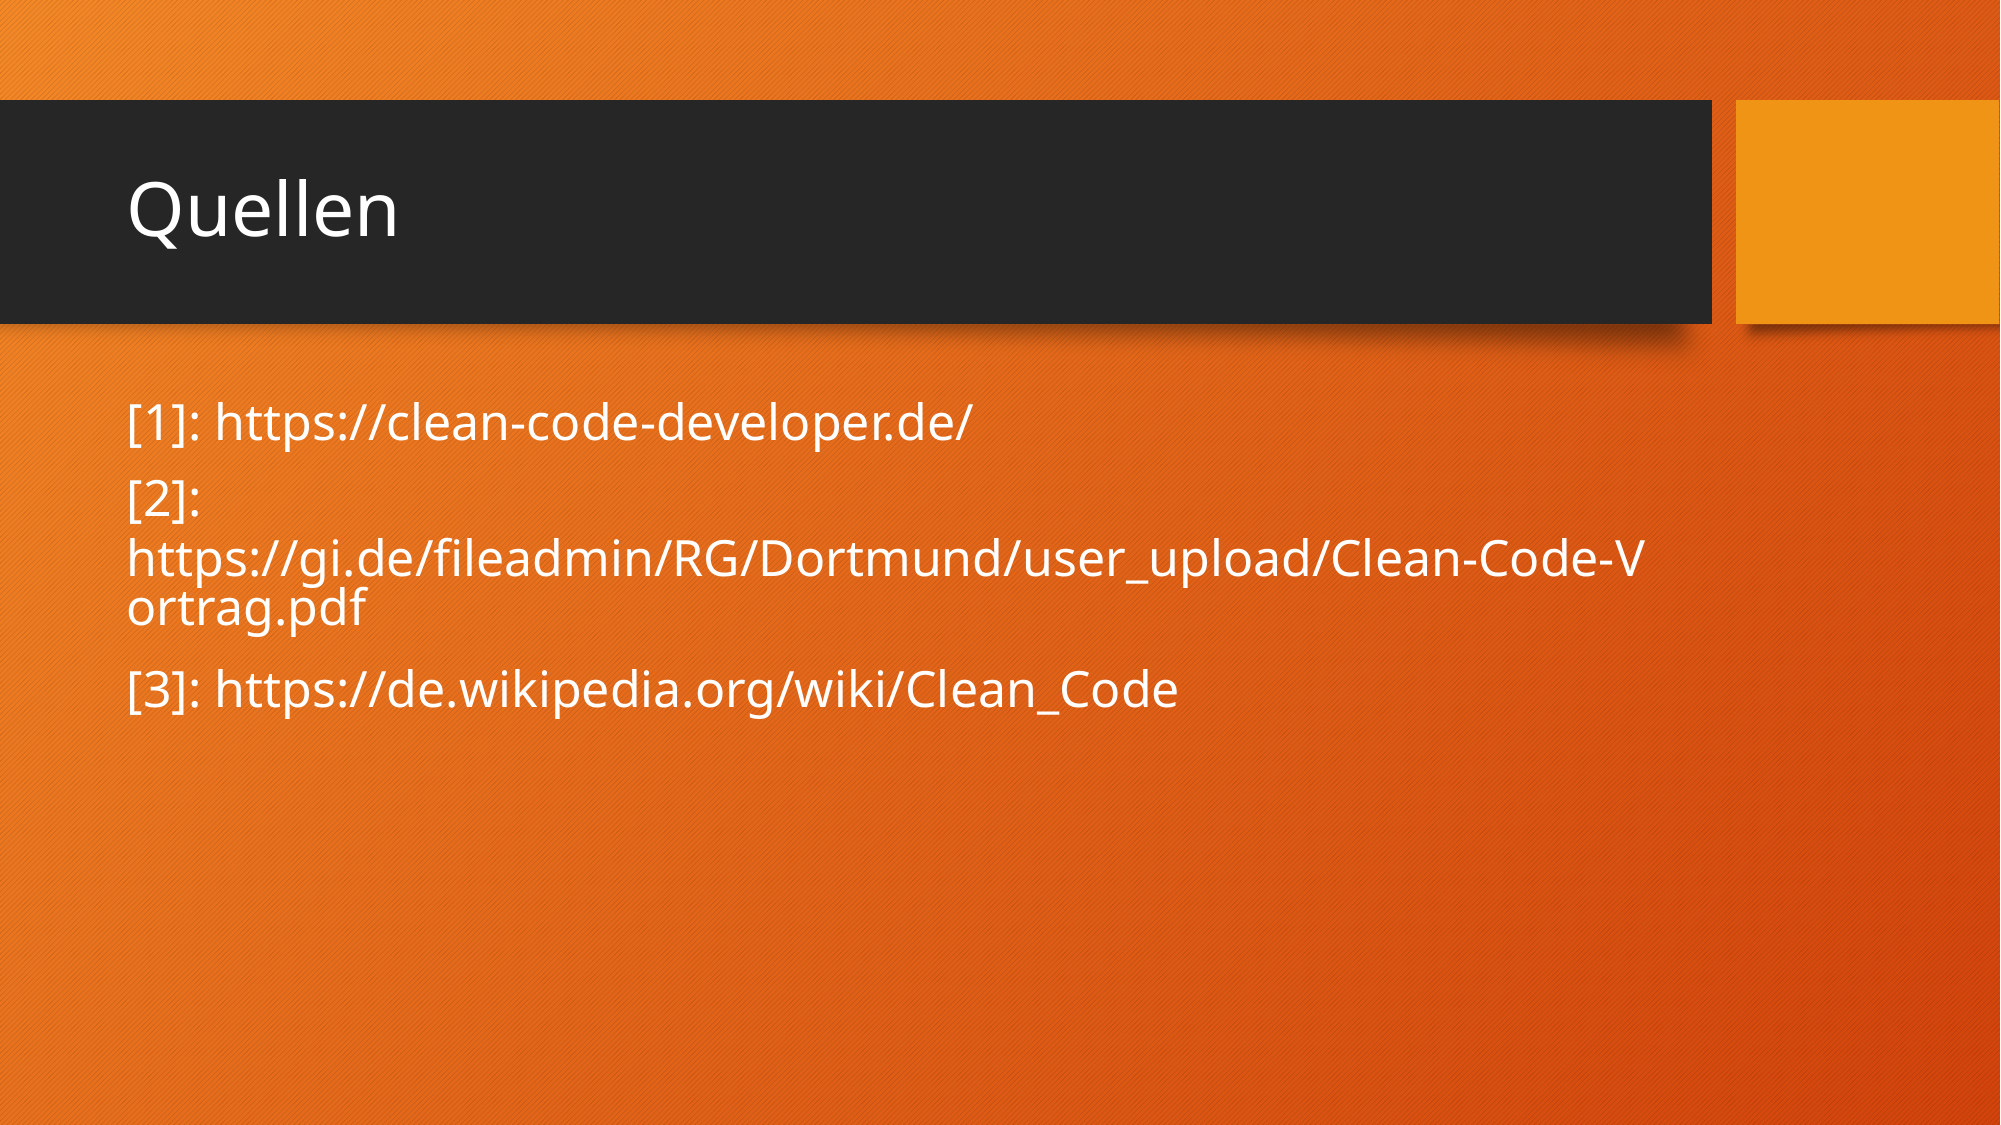

# Quellen
[1]: https://clean-code-developer.de/
[2]: https://gi.de/fileadmin/RG/Dortmund/user_upload/Clean-Code-Vortrag.pdf
[3]: https://de.wikipedia.org/wiki/Clean_Code